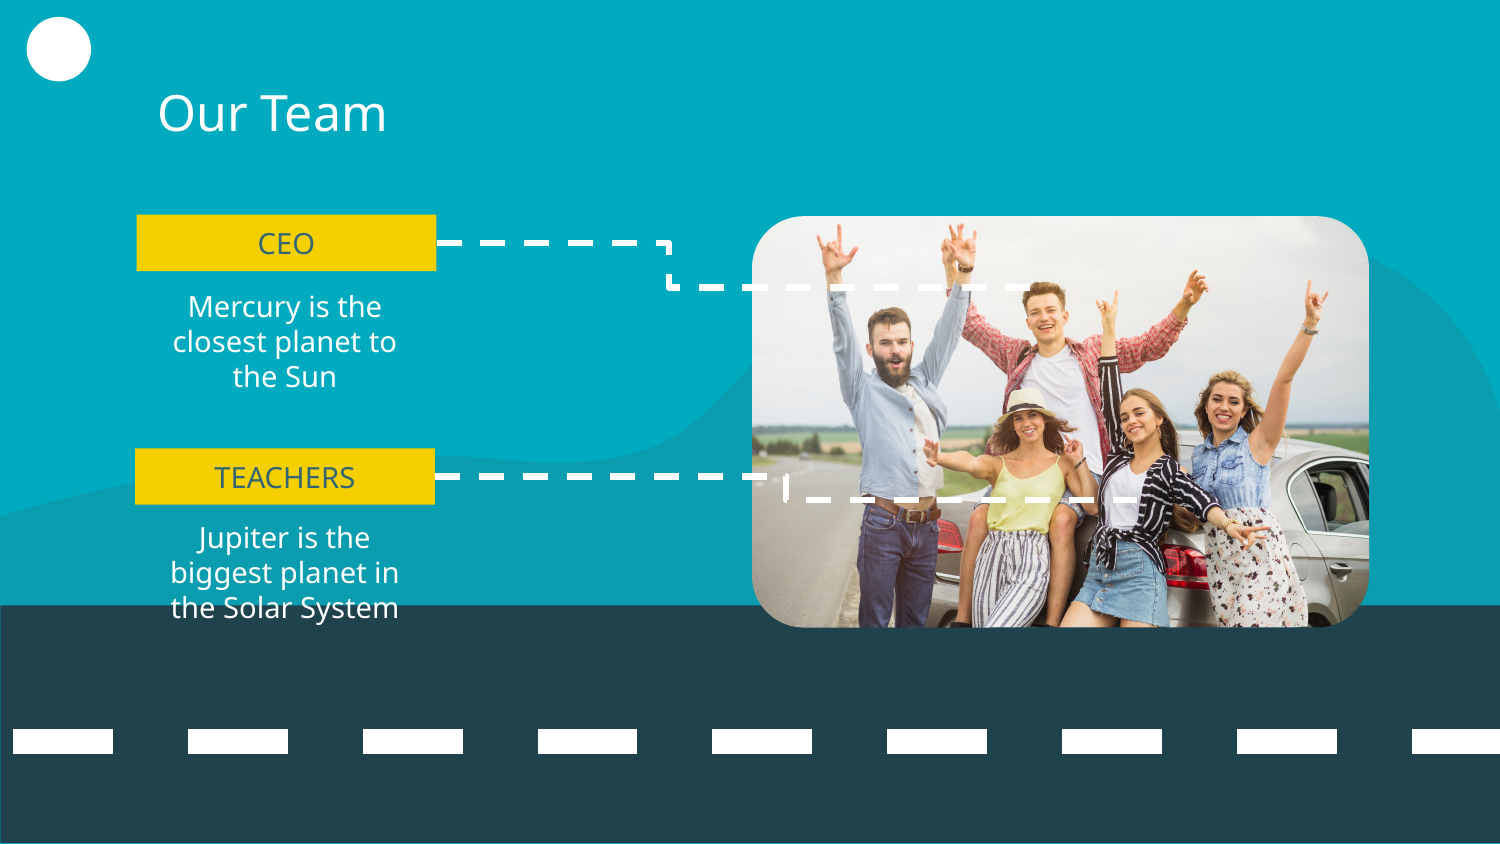

# Our Team
CEO
Mercury is the closest planet to the Sun
TEACHERS
Jupiter is the biggest planet in the Solar System